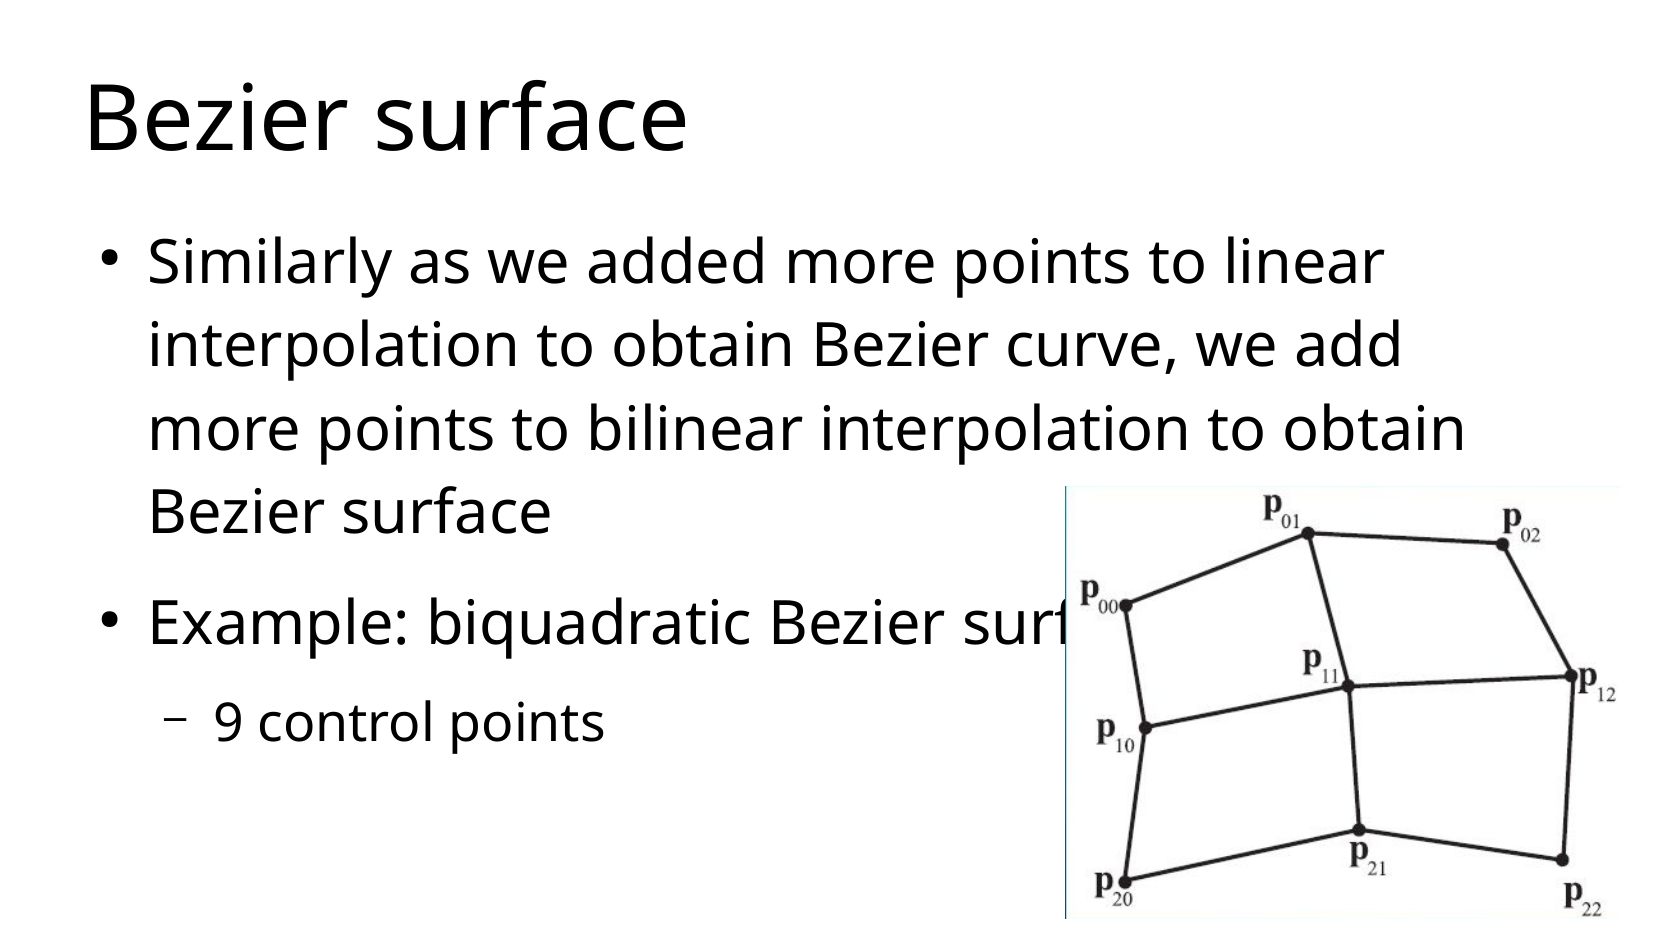

# Bezier surface
Similarly as we added more points to linear interpolation to obtain Bezier curve, we add more points to bilinear interpolation to obtain Bezier surface
Example: biquadratic Bezier surface:
9 control points